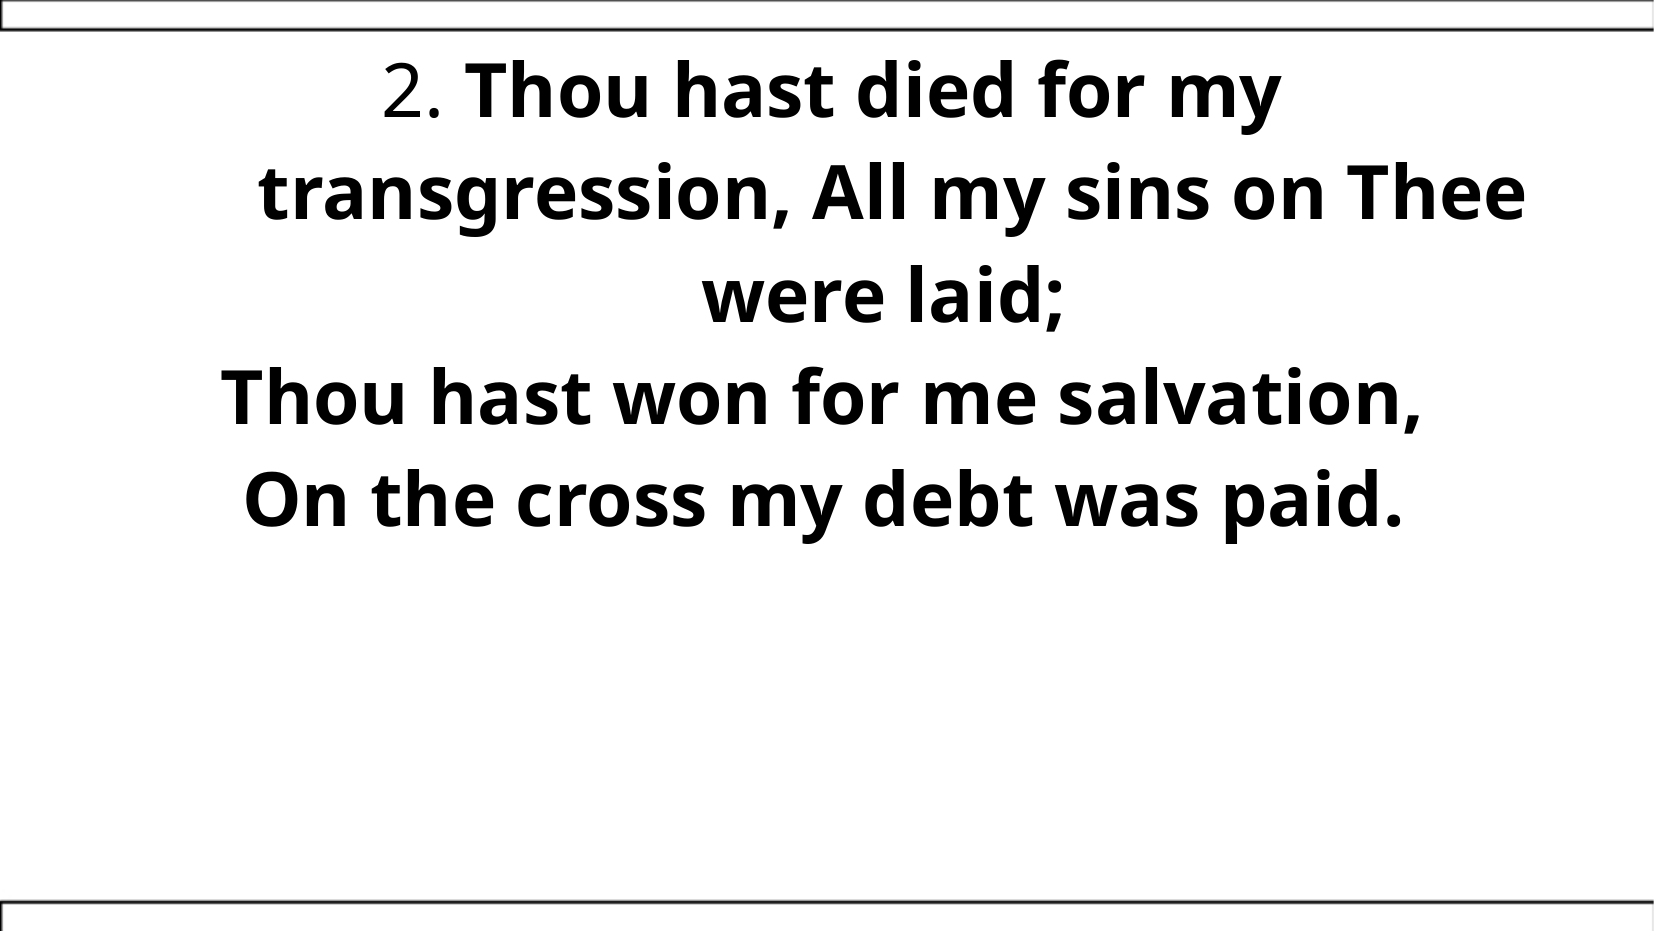

2. Thou hast died for my transgression, All my sins on Thee were laid;
Thou hast won for me salvation,
On the cross my debt was paid.